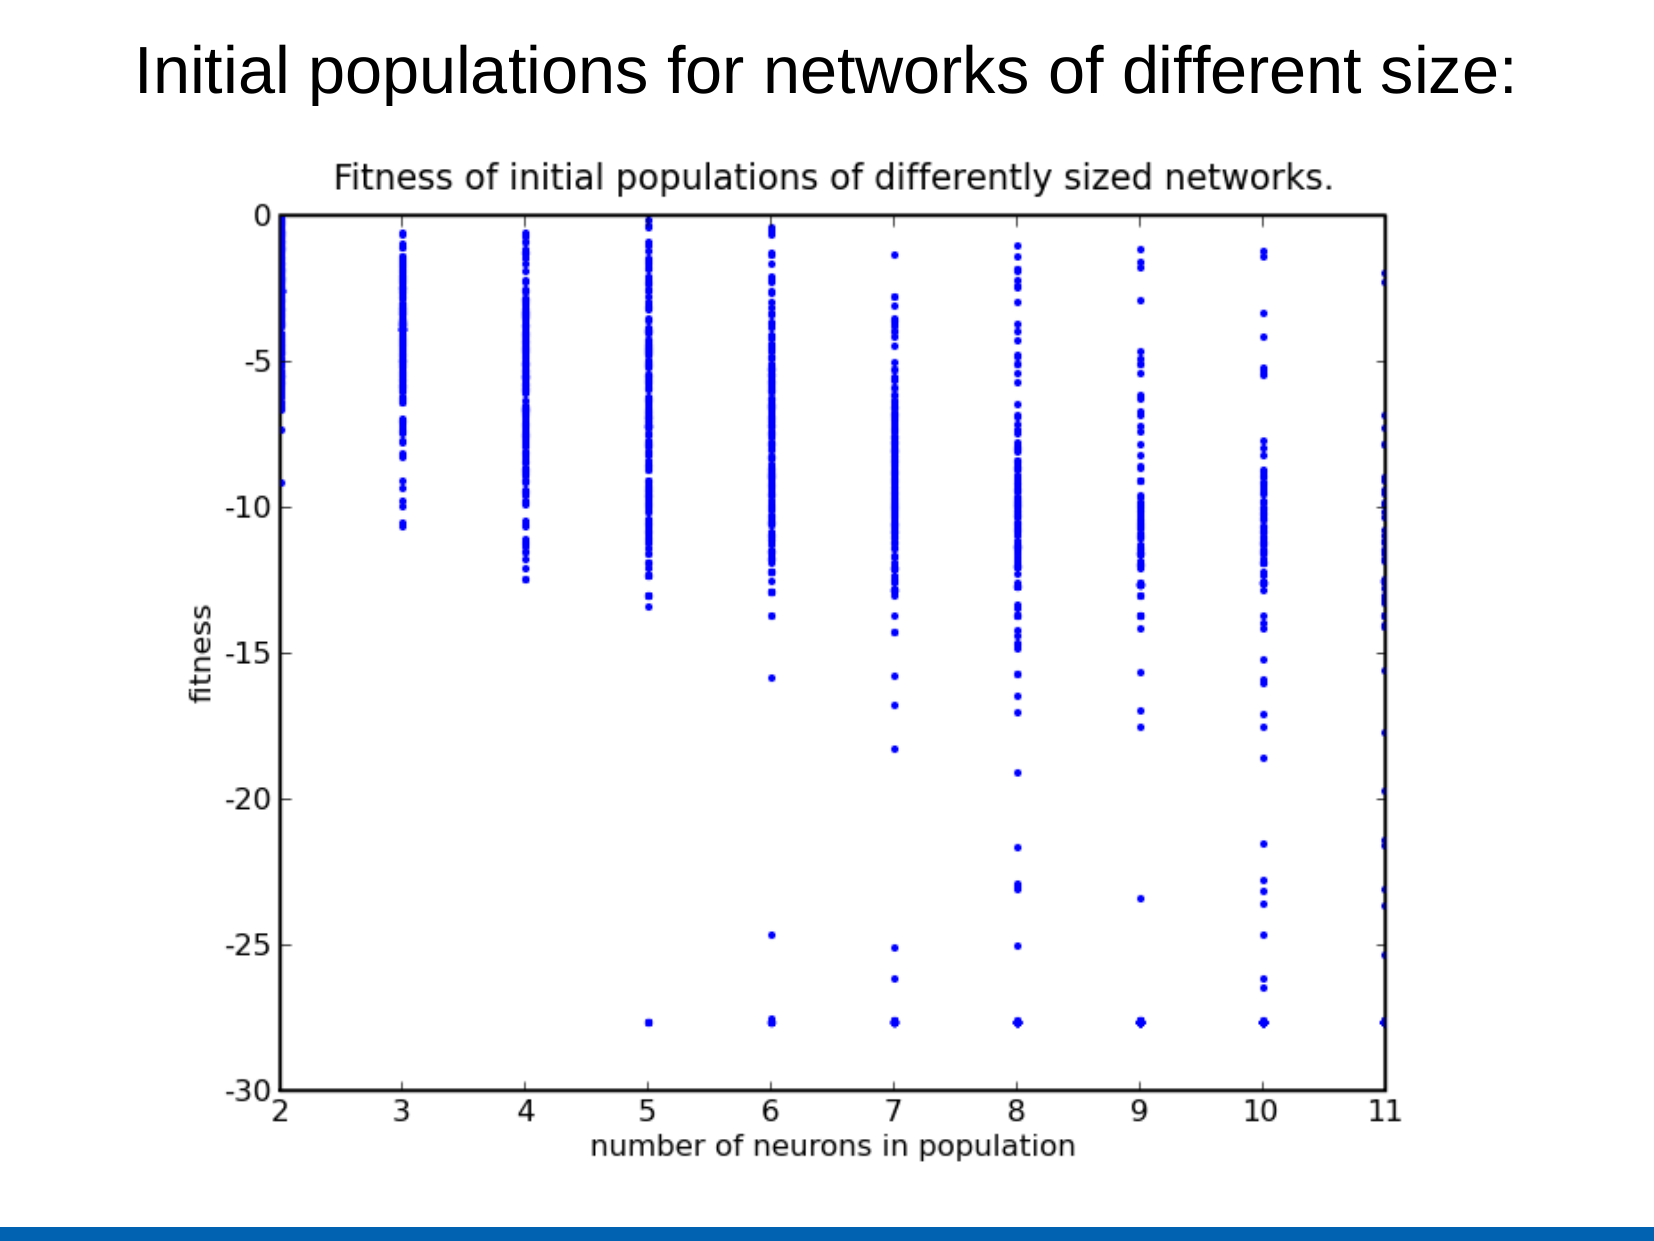

# Initial populations for networks of different size: